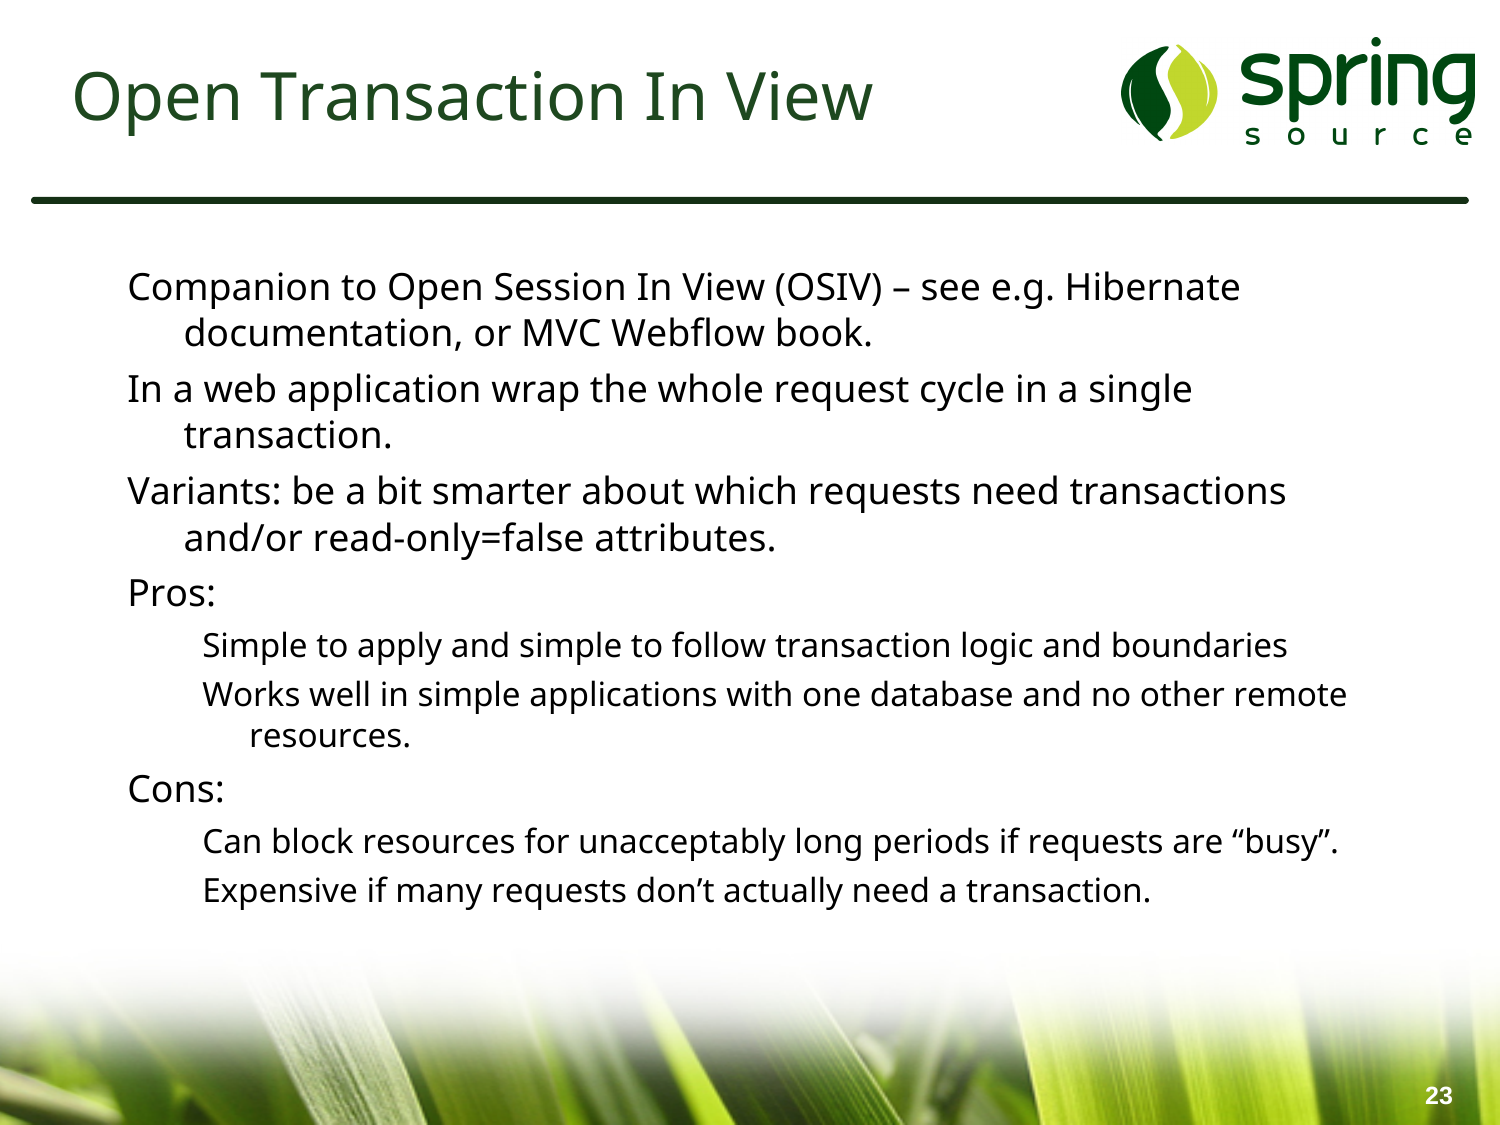

# Open Transaction In View
Companion to Open Session In View (OSIV) – see e.g. Hibernate documentation, or MVC Webflow book.
In a web application wrap the whole request cycle in a single transaction.
Variants: be a bit smarter about which requests need transactions and/or read-only=false attributes.
Pros:
Simple to apply and simple to follow transaction logic and boundaries
Works well in simple applications with one database and no other remote resources.
Cons:
Can block resources for unacceptably long periods if requests are “busy”.
Expensive if many requests don’t actually need a transaction.